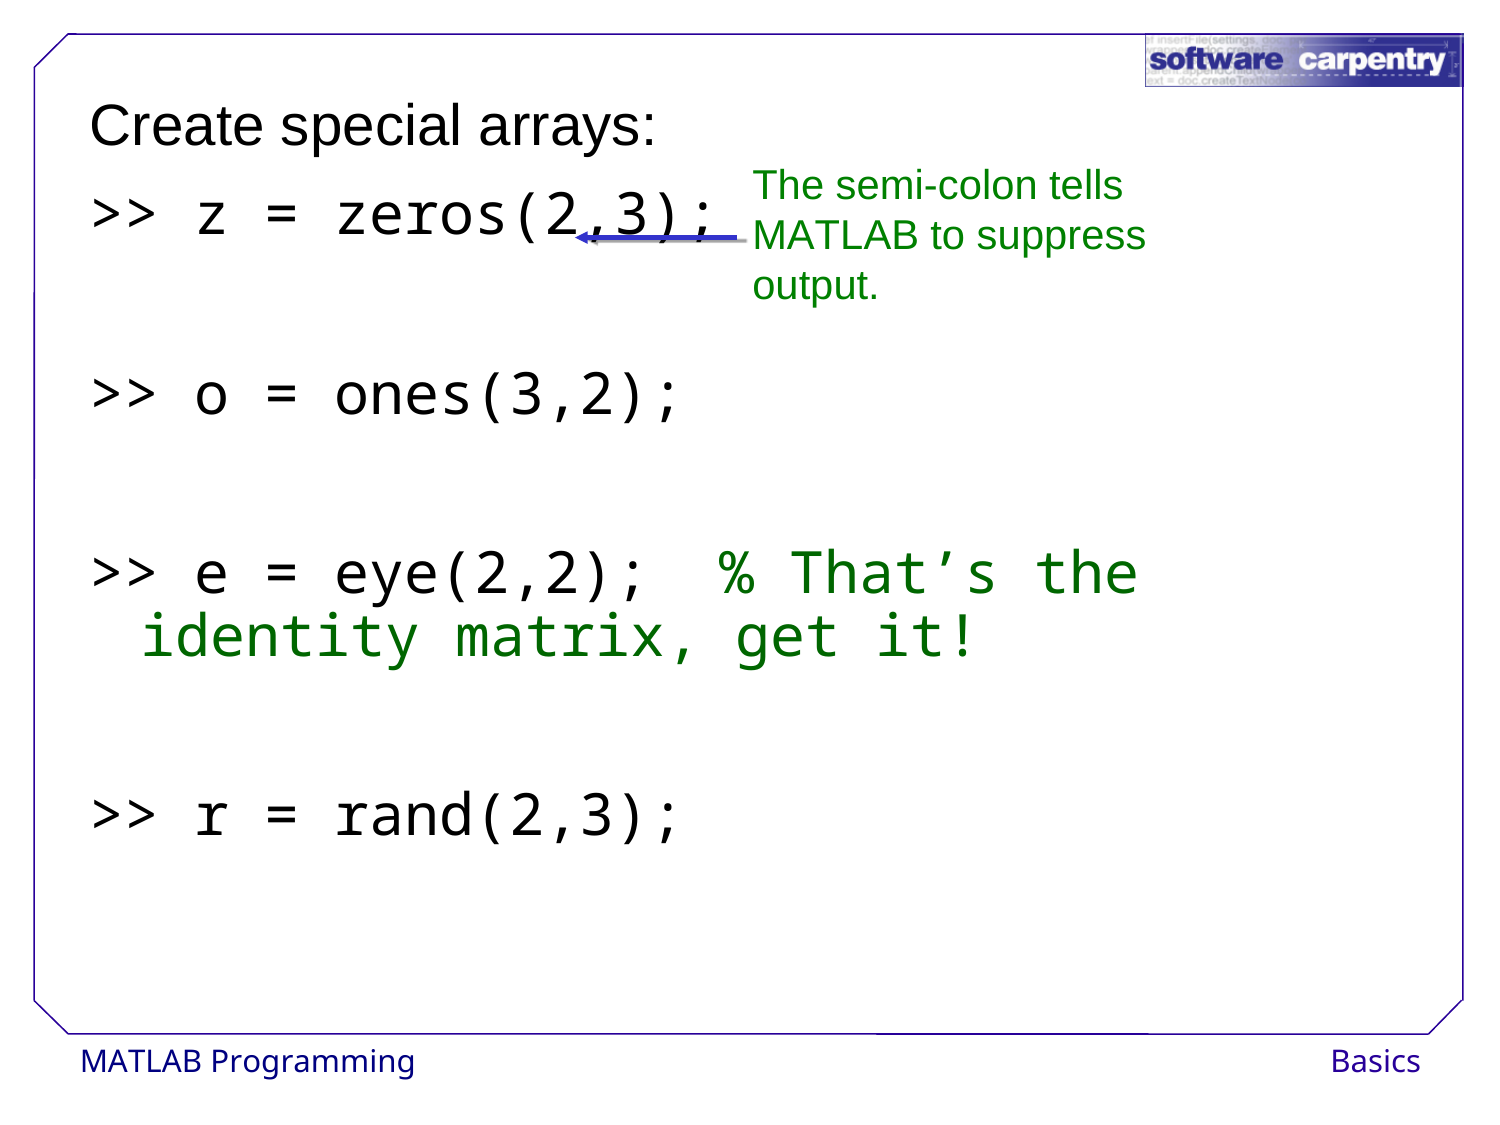

# Create special arrays:
>> z = zeros(2,3);
>> o = ones(3,2);
>> e = eye(2,2); % That’s the identity matrix, get it!
>> r = rand(2,3);
The semi-colon tells MATLAB to suppress output.